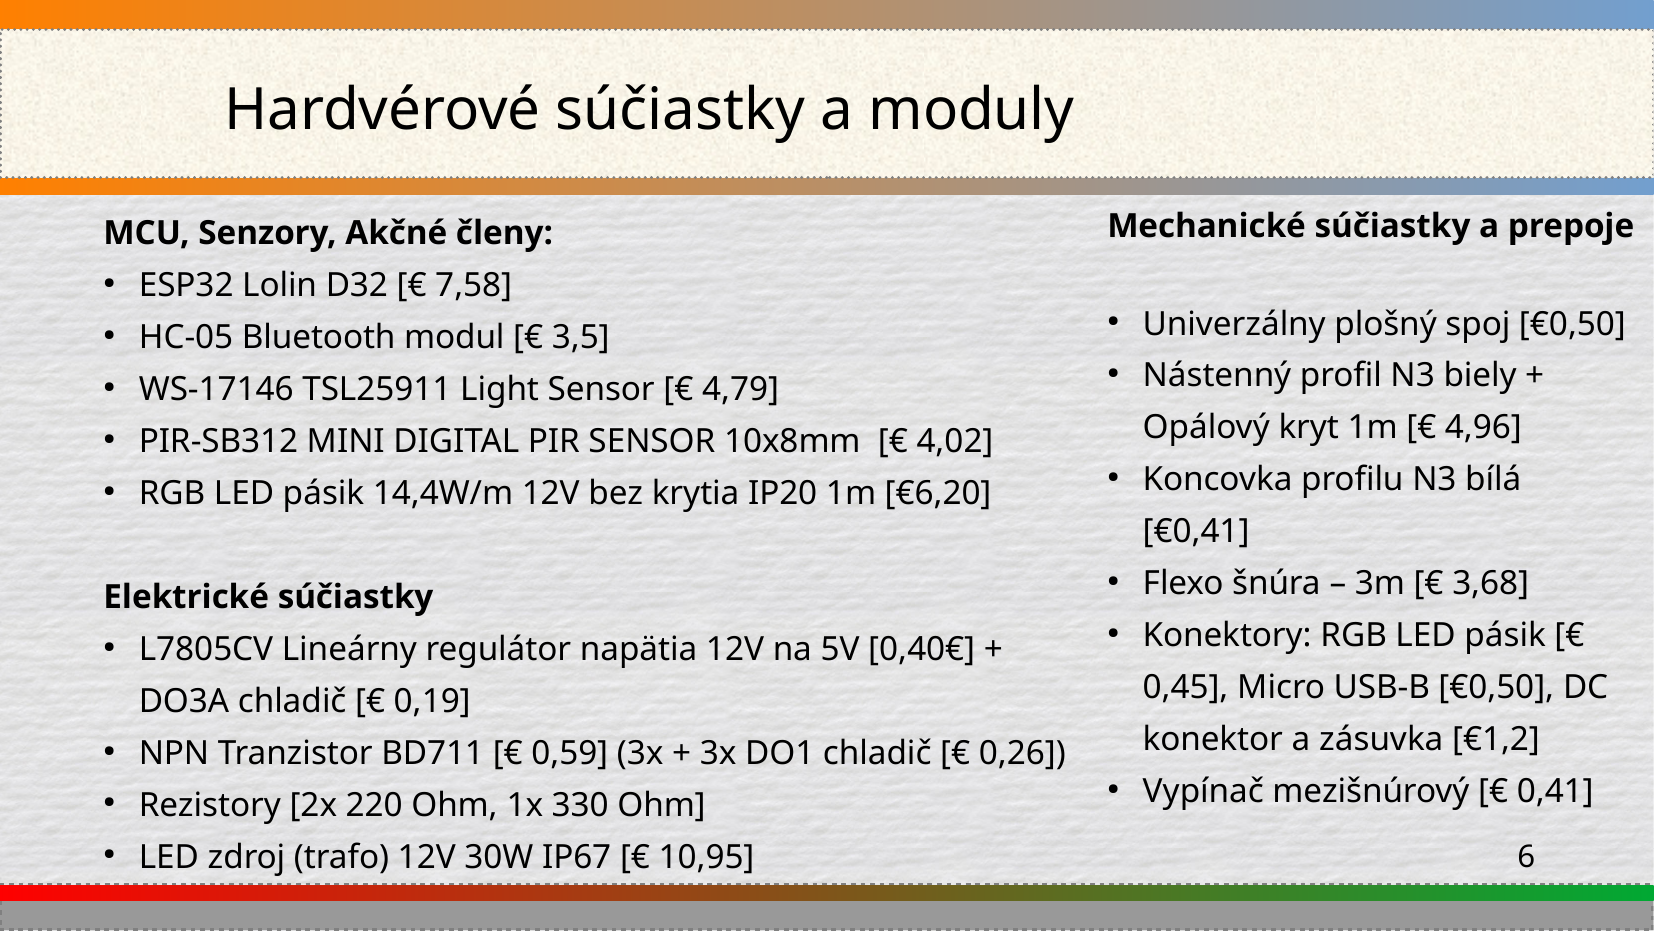

# Hardvérové súčiastky a moduly
MCU, Senzory, Akčné členy:
ESP32 Lolin D32 [€ 7,58]
HC-05 Bluetooth modul [€ 3,5]
WS-17146 TSL25911 Light Sensor [€ 4,79]
PIR-SB312 MINI DIGITAL PIR SENSOR 10x8mm [€ 4,02]
RGB LED pásik 14,4W/m 12V bez krytia IP20 1m [€6,20]
Elektrické súčiastky
L7805CV Lineárny regulátor napätia 12V na 5V [0,40€] + DO3A chladič [€ 0,19]
NPN Tranzistor BD711 [€ 0,59] (3x + 3x DO1 chladič [€ 0,26])
Rezistory [2x 220 Ohm, 1x 330 Ohm]
LED zdroj (trafo) 12V 30W IP67 [€ 10,95]
Mechanické súčiastky a prepoje
Univerzálny plošný spoj [€0,50]
Nástenný profil N3 biely + Opálový kryt 1m [€ 4,96]
Koncovka profilu N3 bílá [€0,41]
Flexo šnúra – 3m [€ 3,68]
Konektory: RGB LED pásik [€ 0,45], Micro USB-B [€0,50], DC konektor a zásuvka [€1,2]
Vypínač mezišnúrový [€ 0,41]